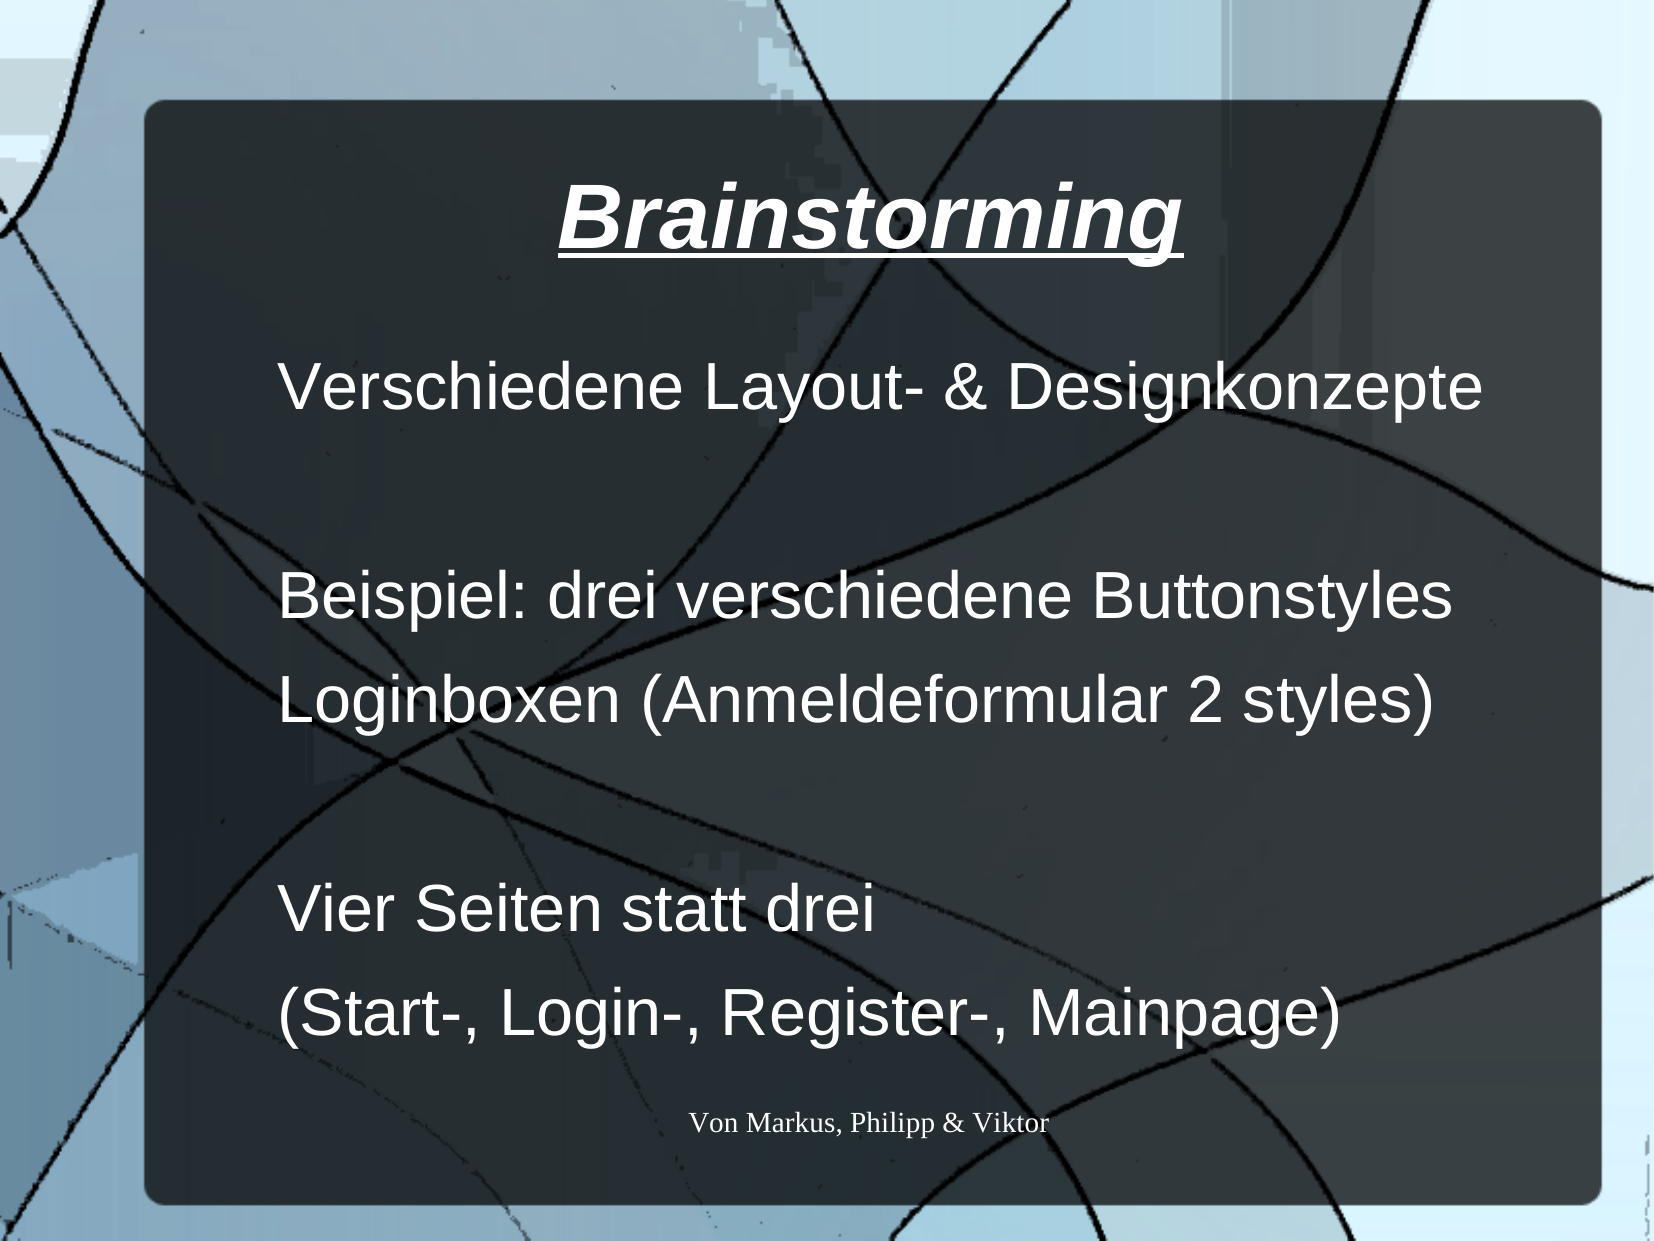

# Brainstorming
Verschiedene Layout- & Designkonzepte
Beispiel: drei verschiedene Buttonstyles
Loginboxen (Anmeldeformular 2 styles)
Vier Seiten statt drei
(Start-, Login-, Register-, Mainpage)
Von Markus, Philipp & Viktor